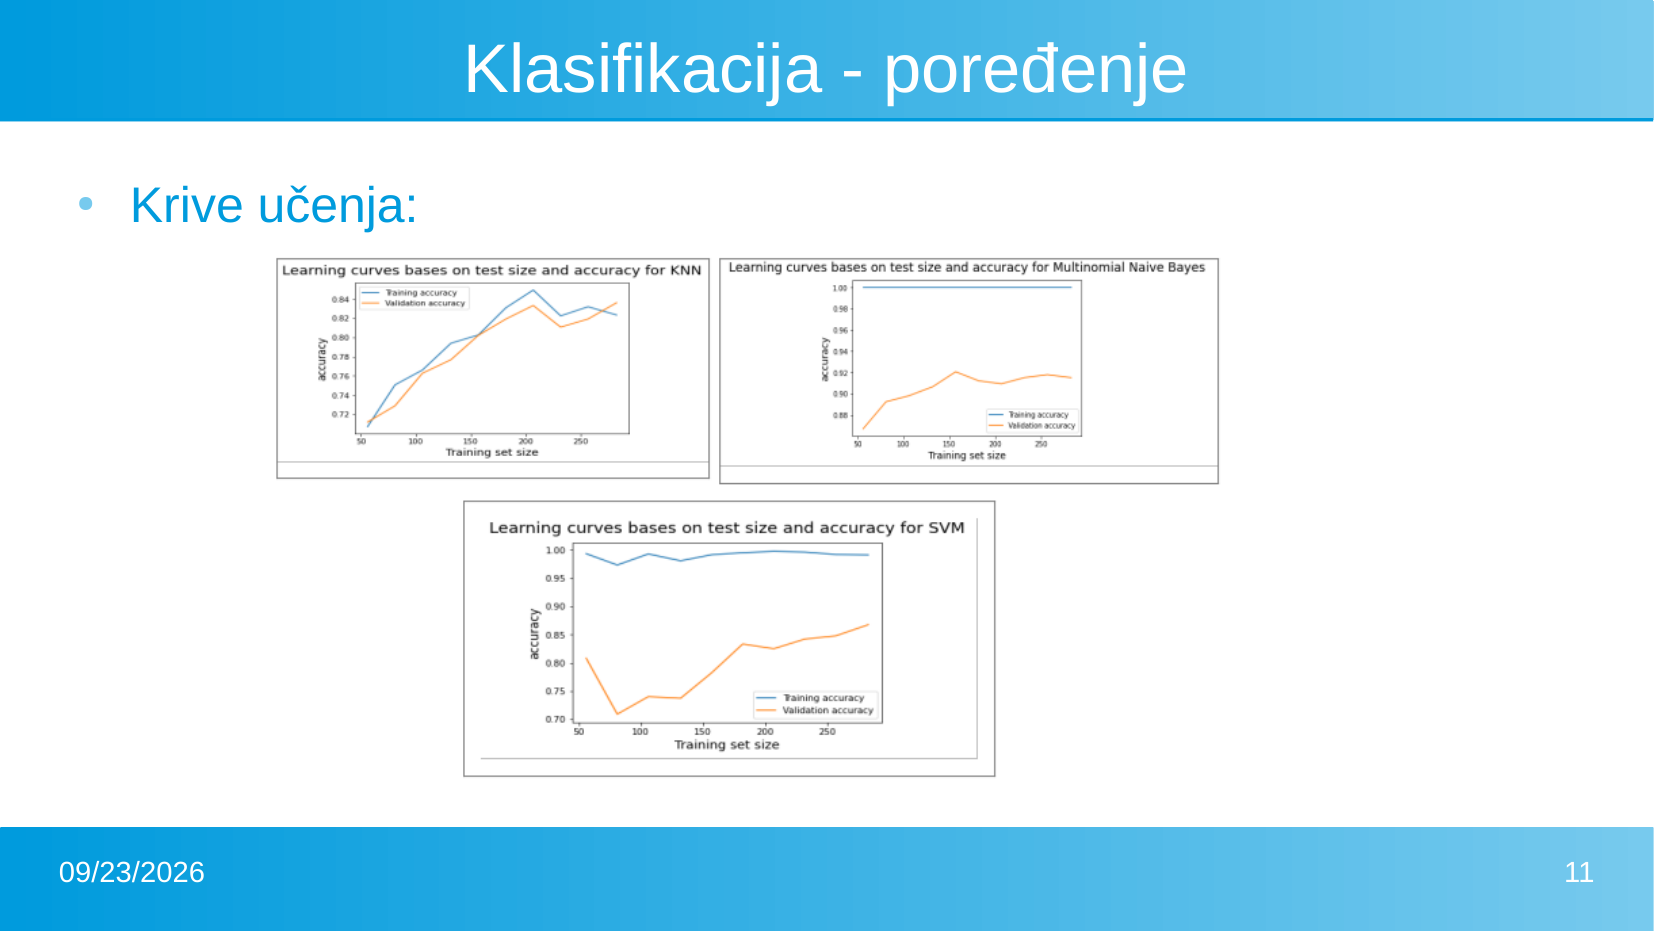

# Klasifikacija - poređenje
Krive učenja:
11